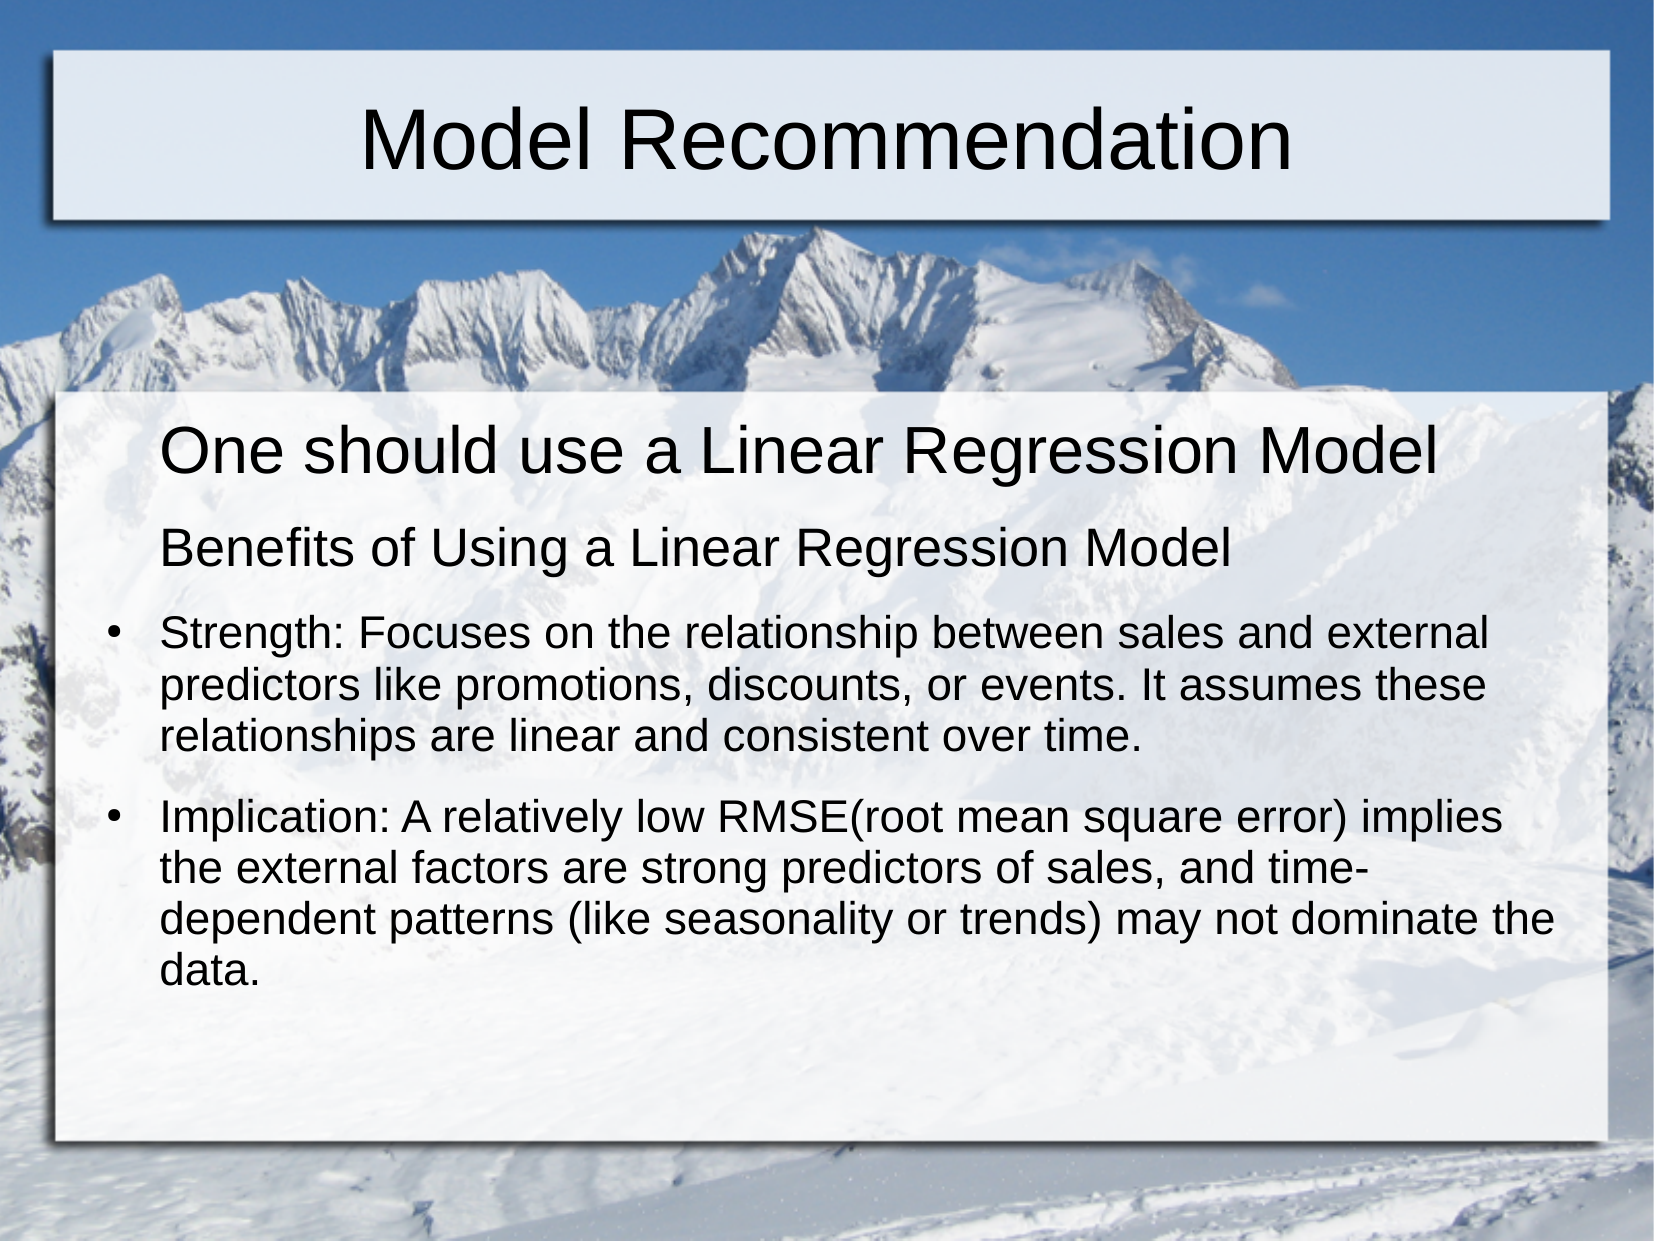

# Model Recommendation
One should use a Linear Regression Model
Benefits of Using a Linear Regression Model
Strength: Focuses on the relationship between sales and external predictors like promotions, discounts, or events. It assumes these relationships are linear and consistent over time.
Implication: A relatively low RMSE(root mean square error) implies the external factors are strong predictors of sales, and time-dependent patterns (like seasonality or trends) may not dominate the data.